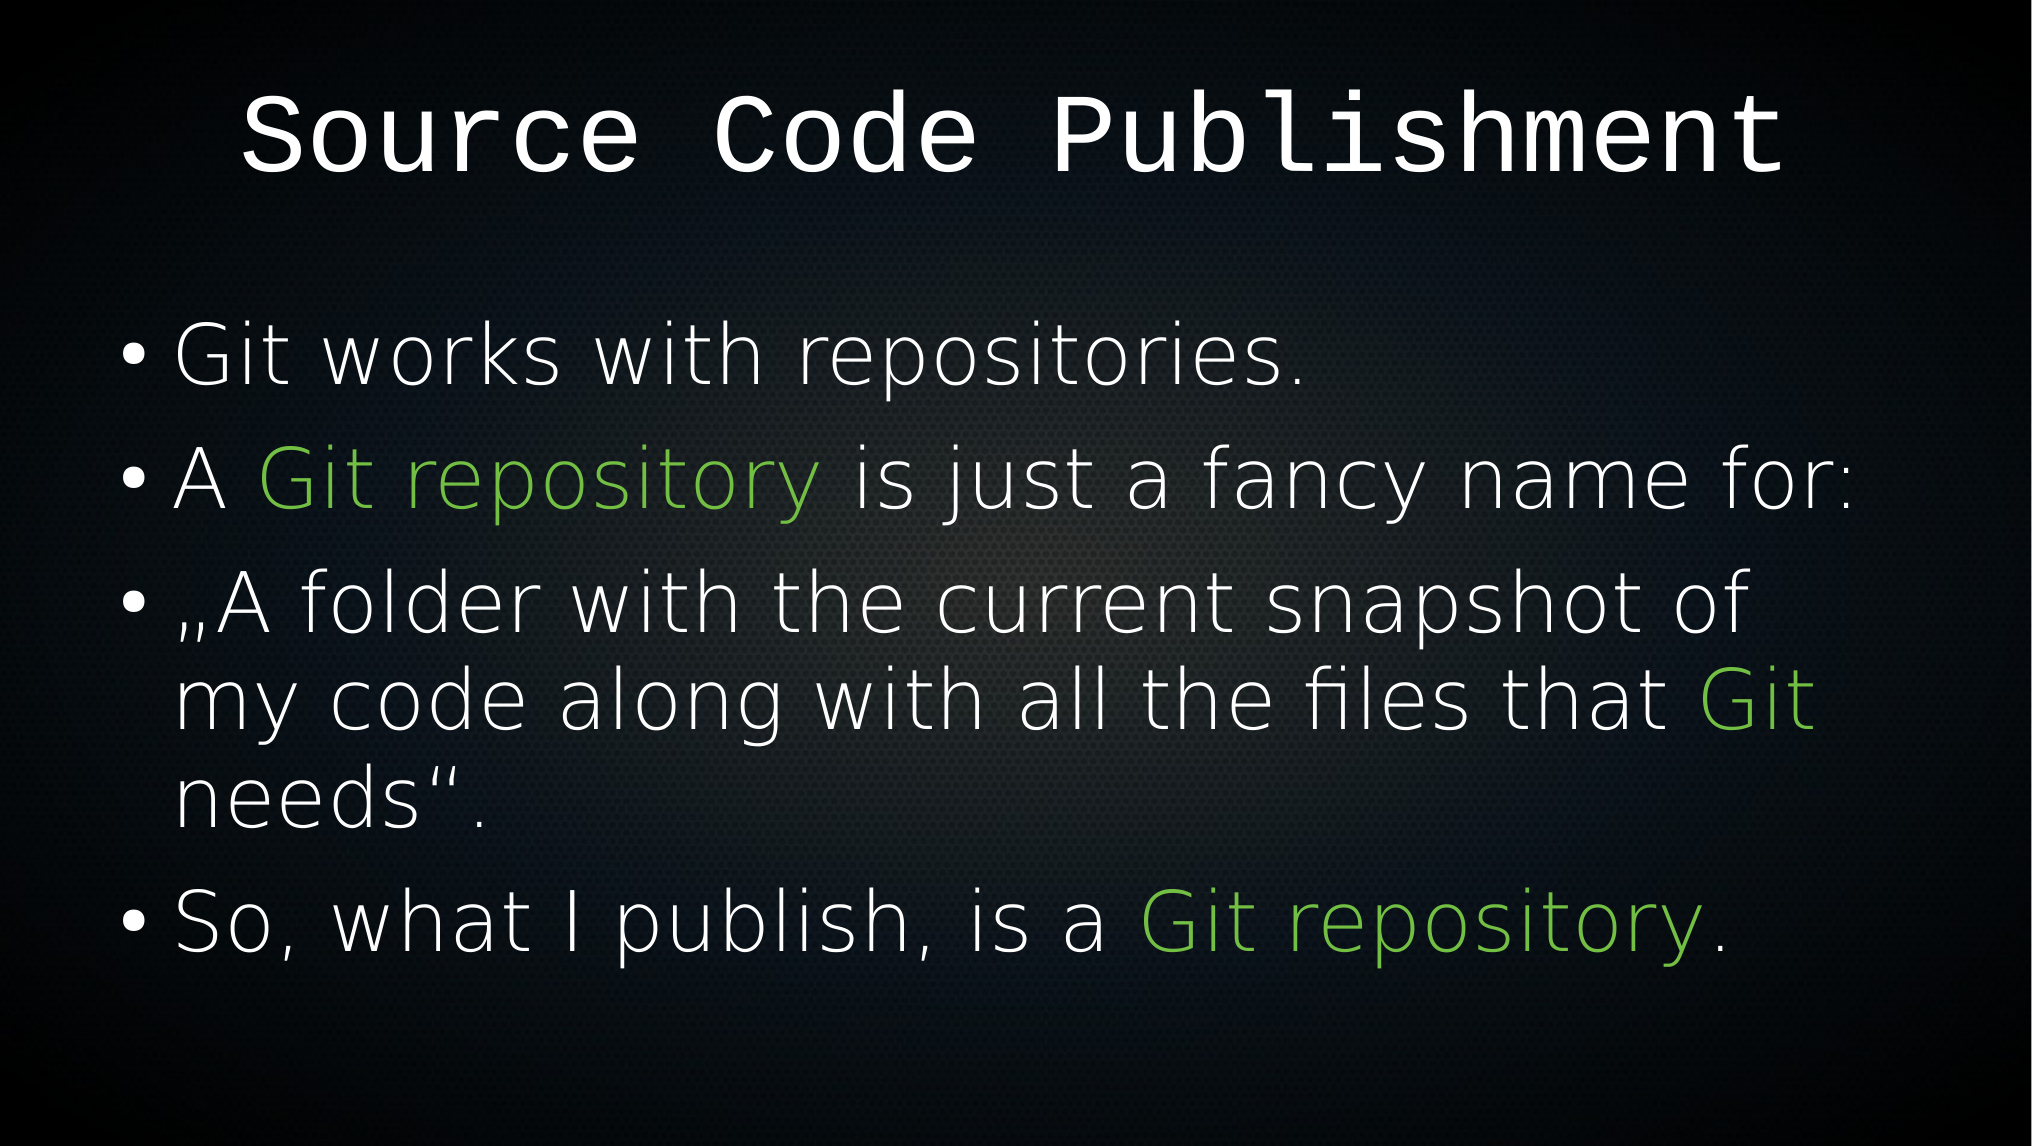

# Source Code Publishment
Git works with repositories.
A Git repository is just a fancy name for:
„A folder with the current snapshot of my code along with all the files that Git needs“.
So, what I publish, is a Git repository.